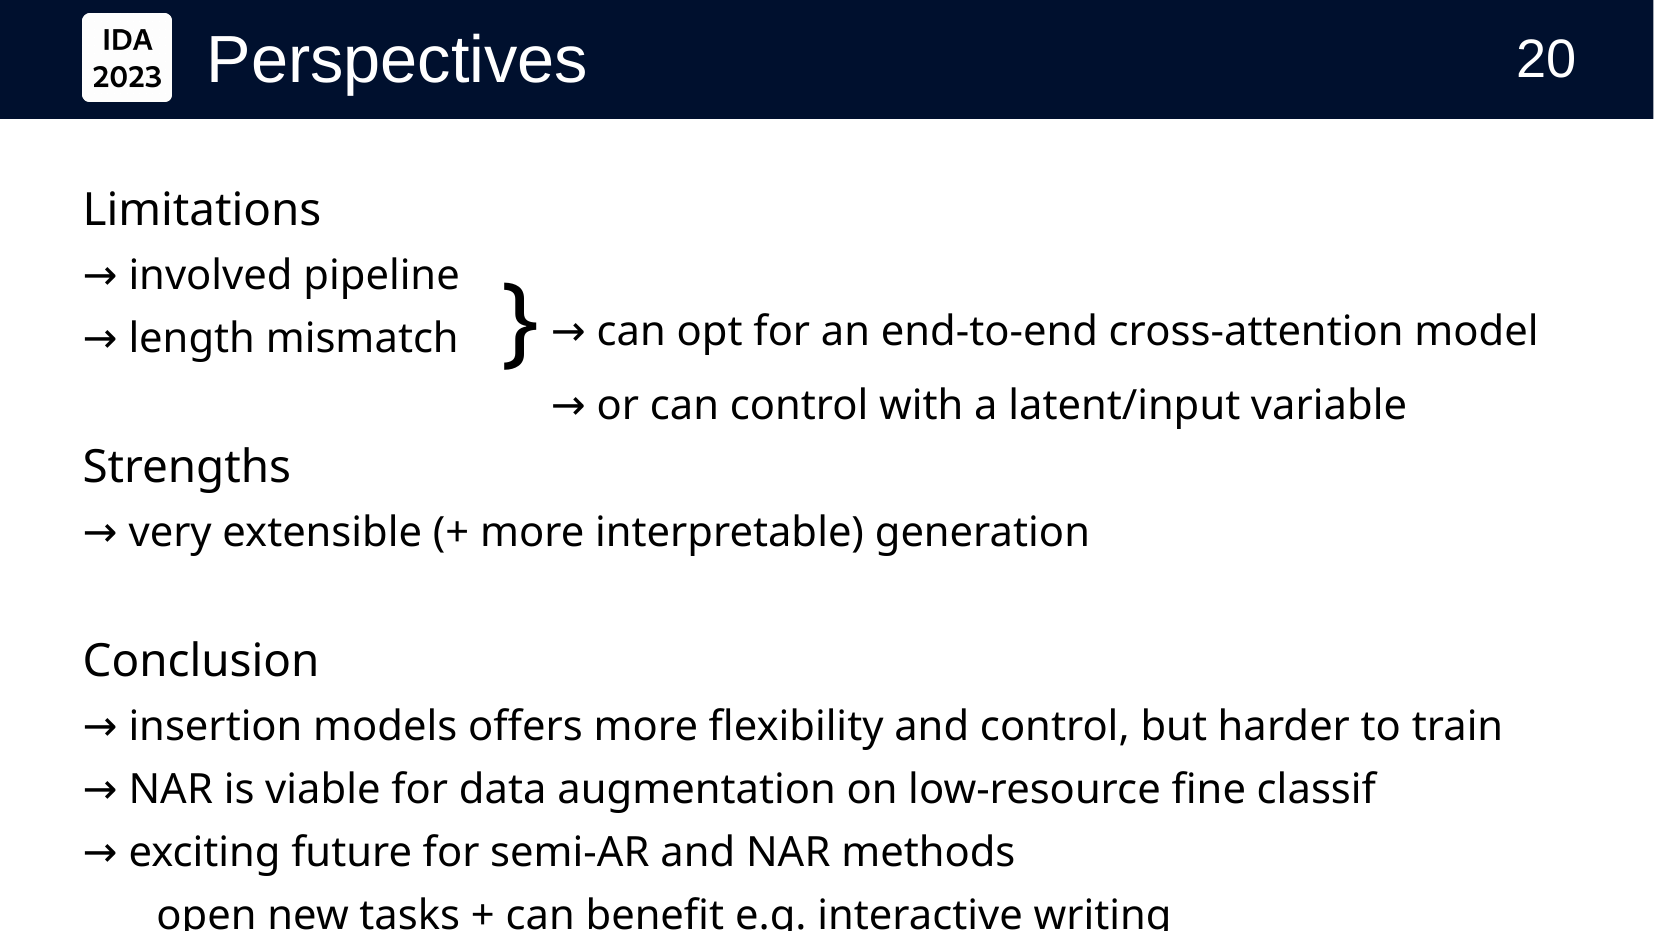

Perspectives
# Limitations
→ involved pipeline
→ length mismatch
Strengths
→ very extensible (+ more interpretable) generation
Conclusion
→ insertion models offers more flexibility and control, but harder to train
→ NAR is viable for data augmentation on low-resource fine classif
→ exciting future for semi-AR and NAR methods
	open new tasks + can benefit e.g. interactive writing
		(change style/length of a span w/ context and better Pareto)
}
→ can opt for an end-to-end cross-attention model
→ or can control with a latent/input variable